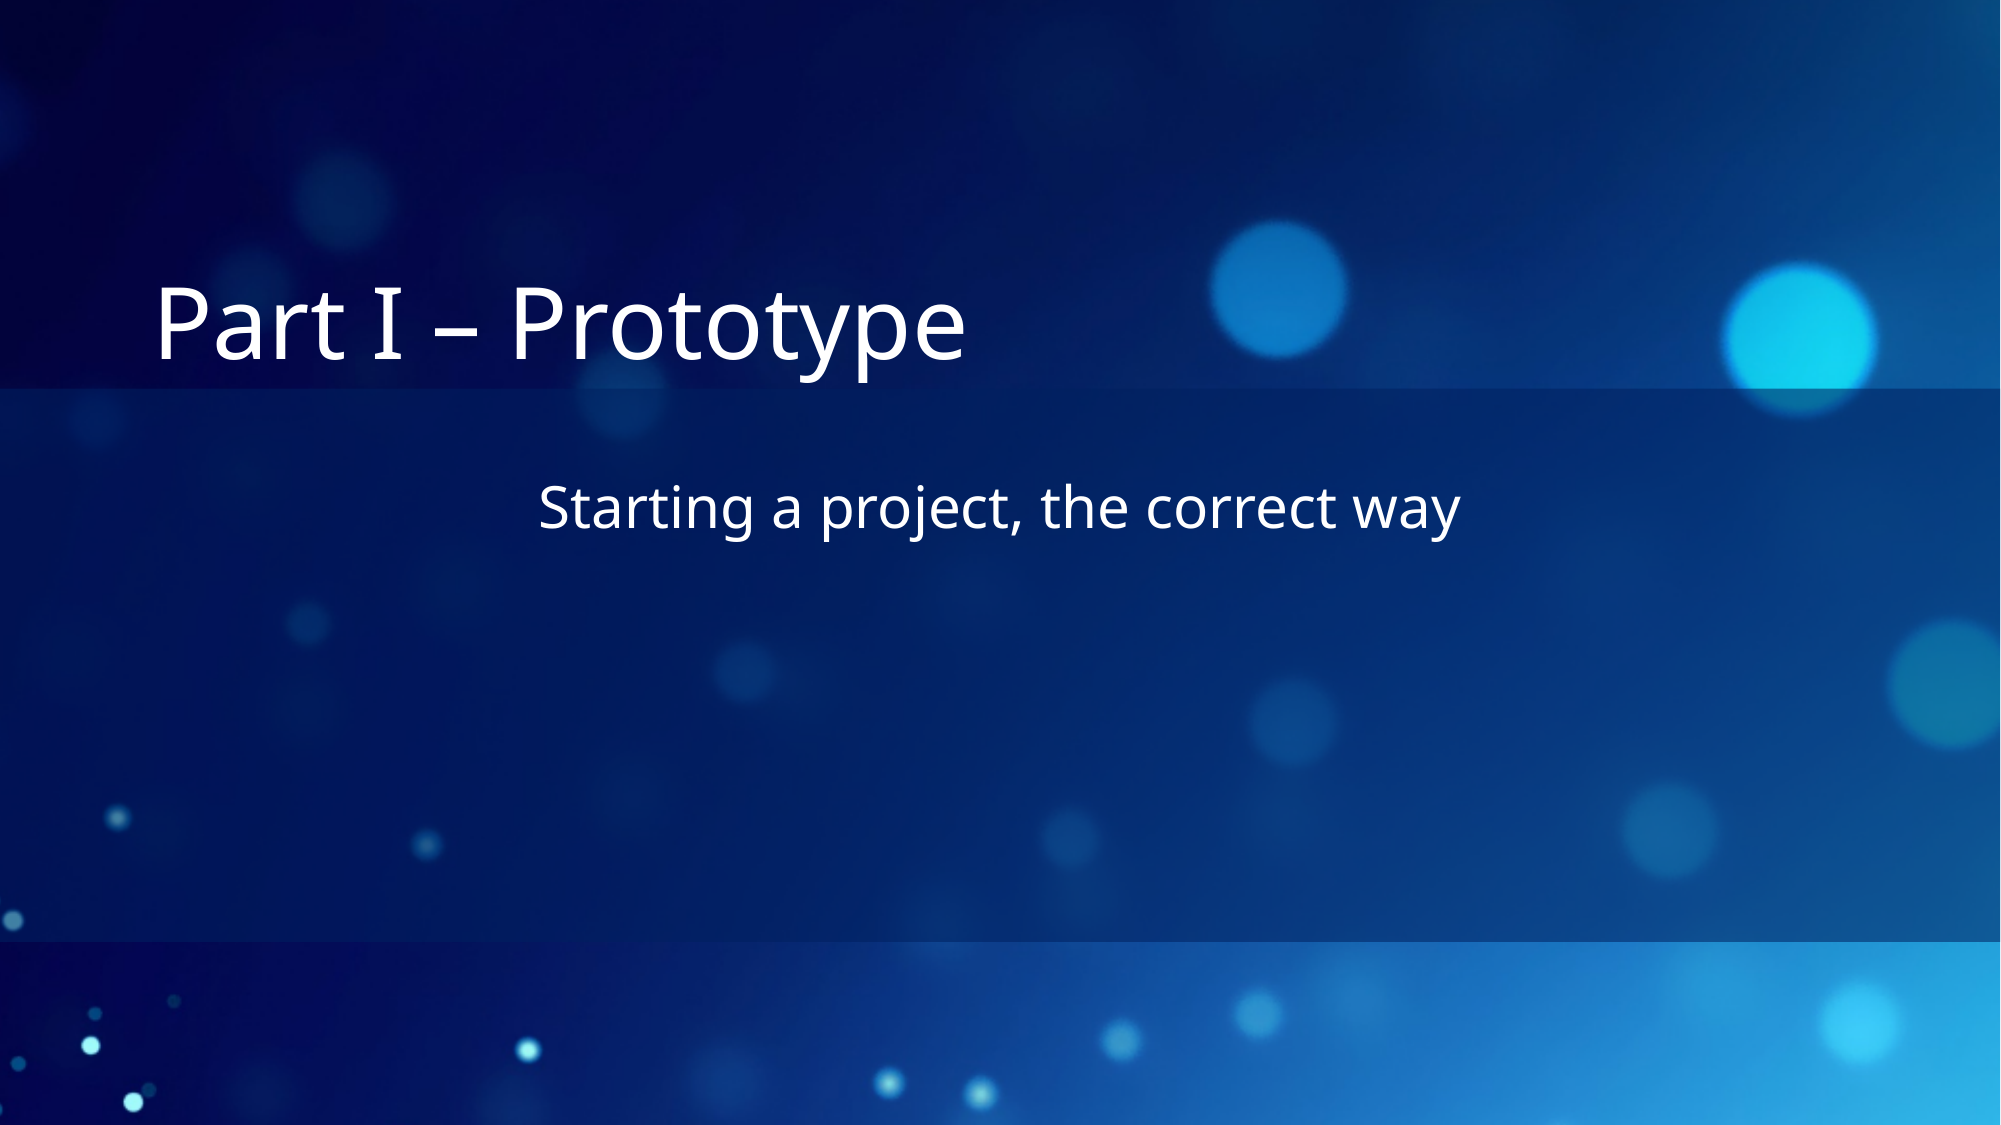

# Part I – Prototype
Starting a project, the correct way